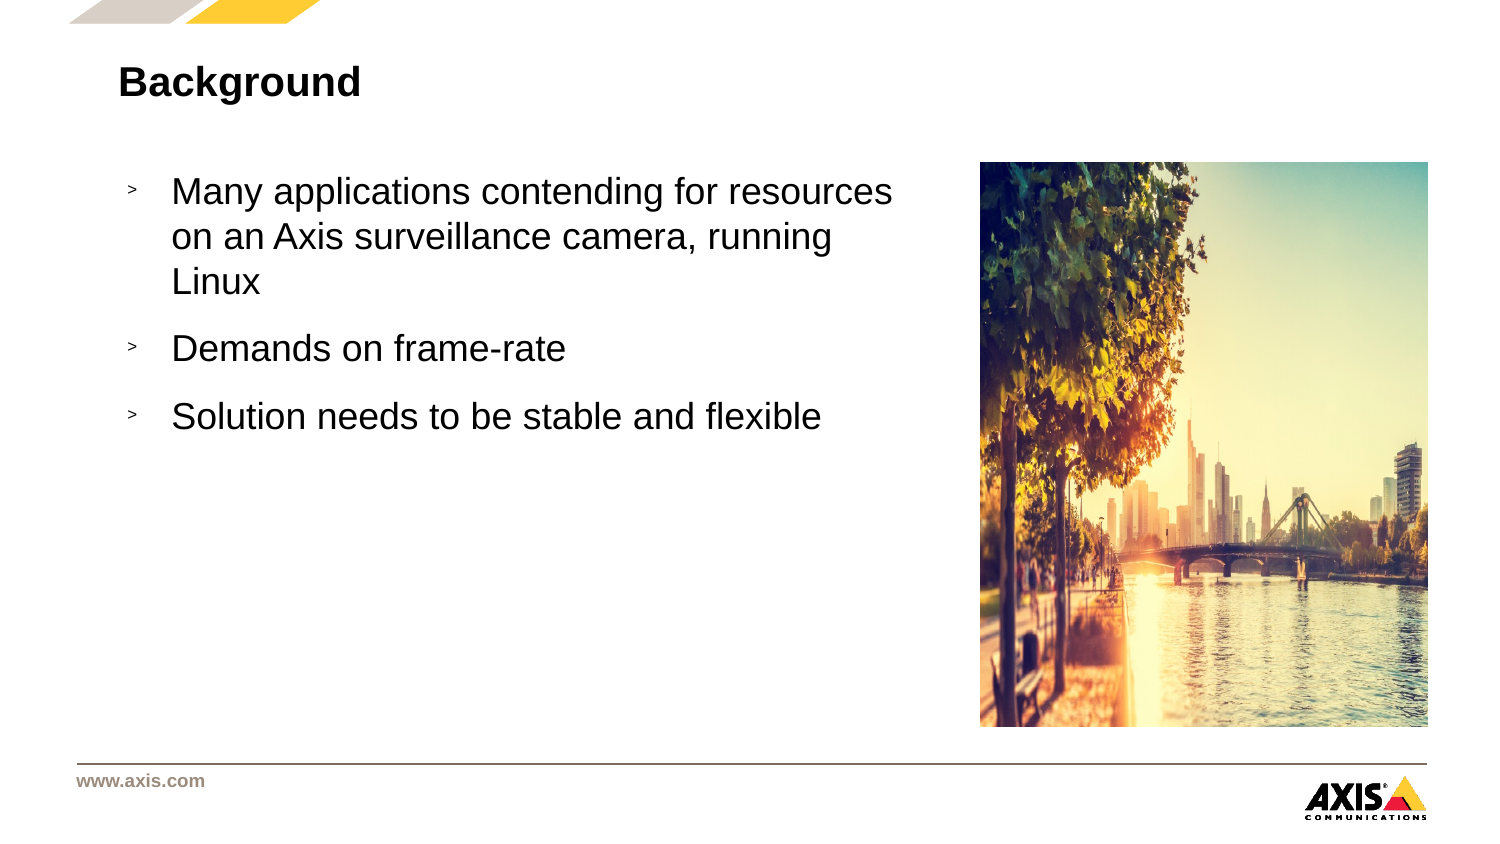

Background
# Many applications contending for resources on an Axis surveillance camera, running Linux
Demands on frame-rate
Solution needs to be stable and flexible